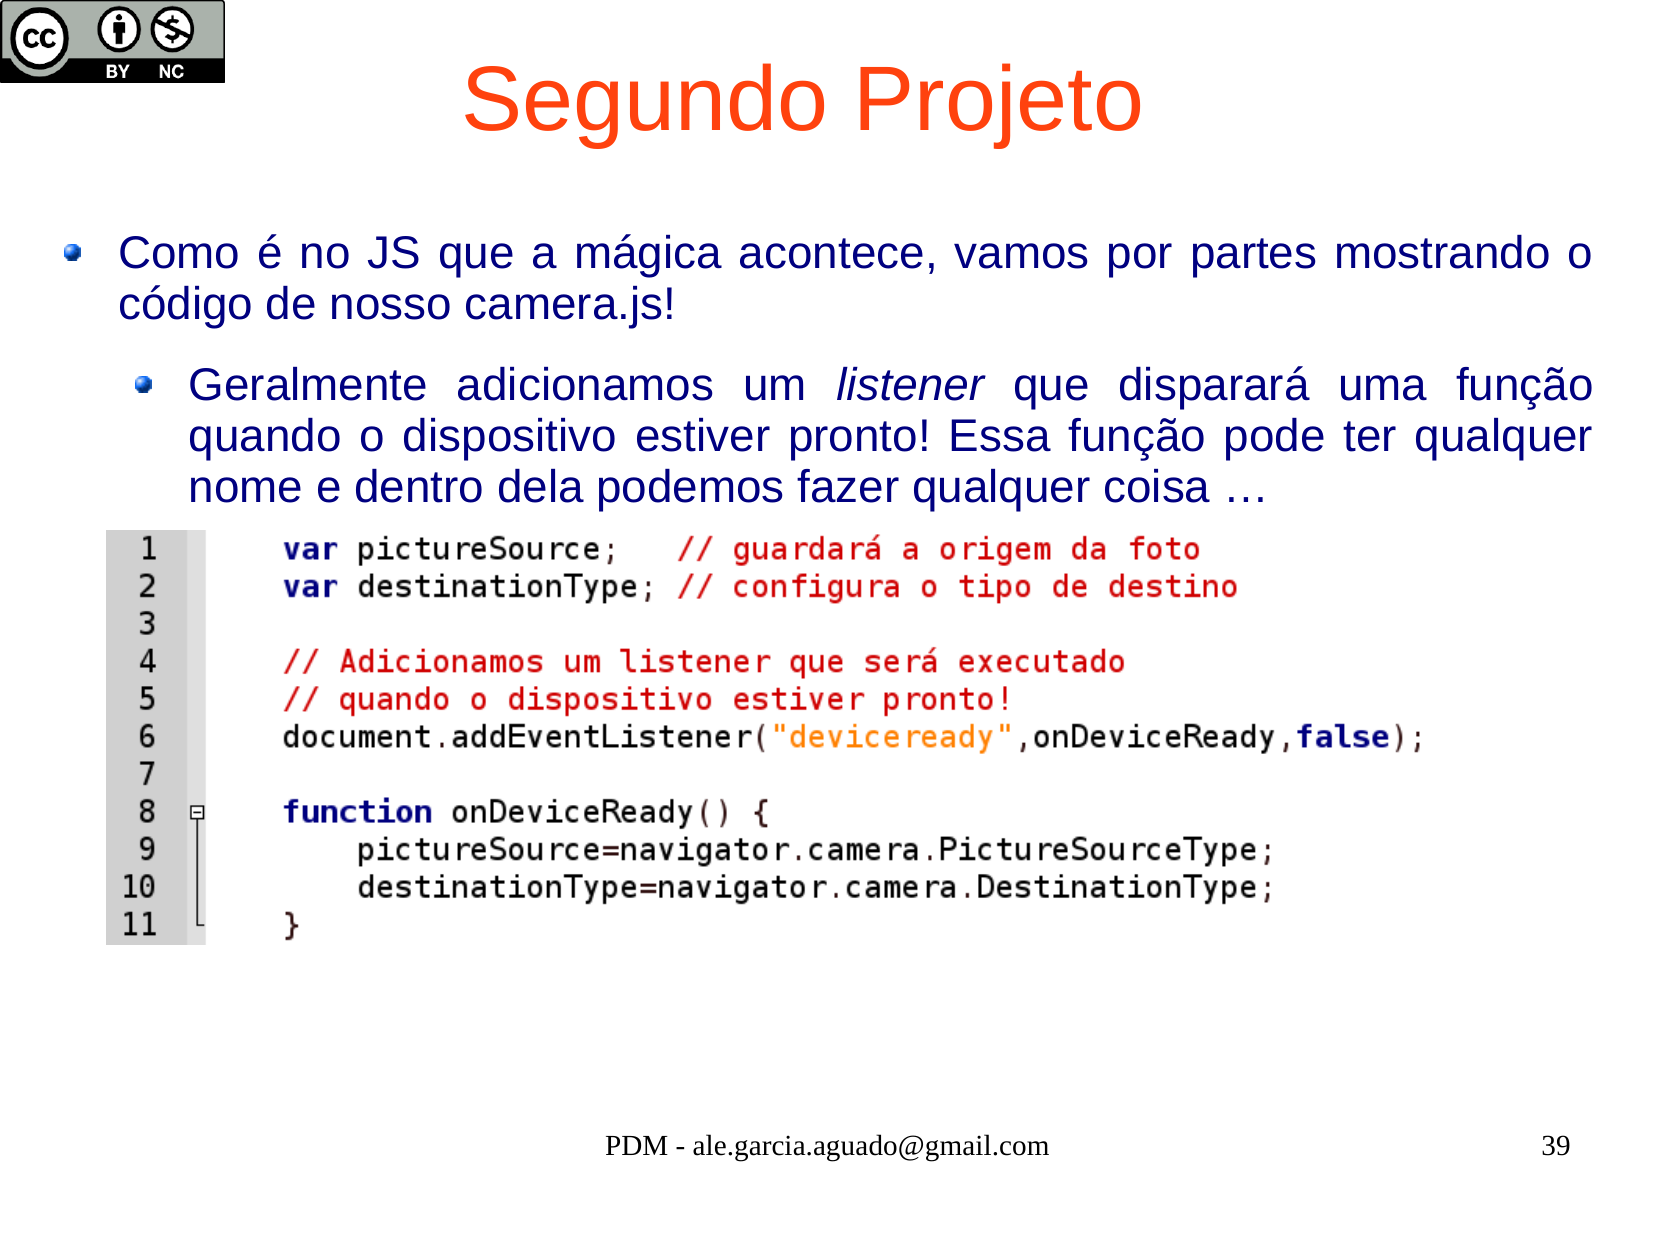

# Segundo Projeto
Como é no JS que a mágica acontece, vamos por partes mostrando o código de nosso camera.js!
Geralmente adicionamos um listener que disparará uma função quando o dispositivo estiver pronto! Essa função pode ter qualquer nome e dentro dela podemos fazer qualquer coisa …
PDM - ale.garcia.aguado@gmail.com
39